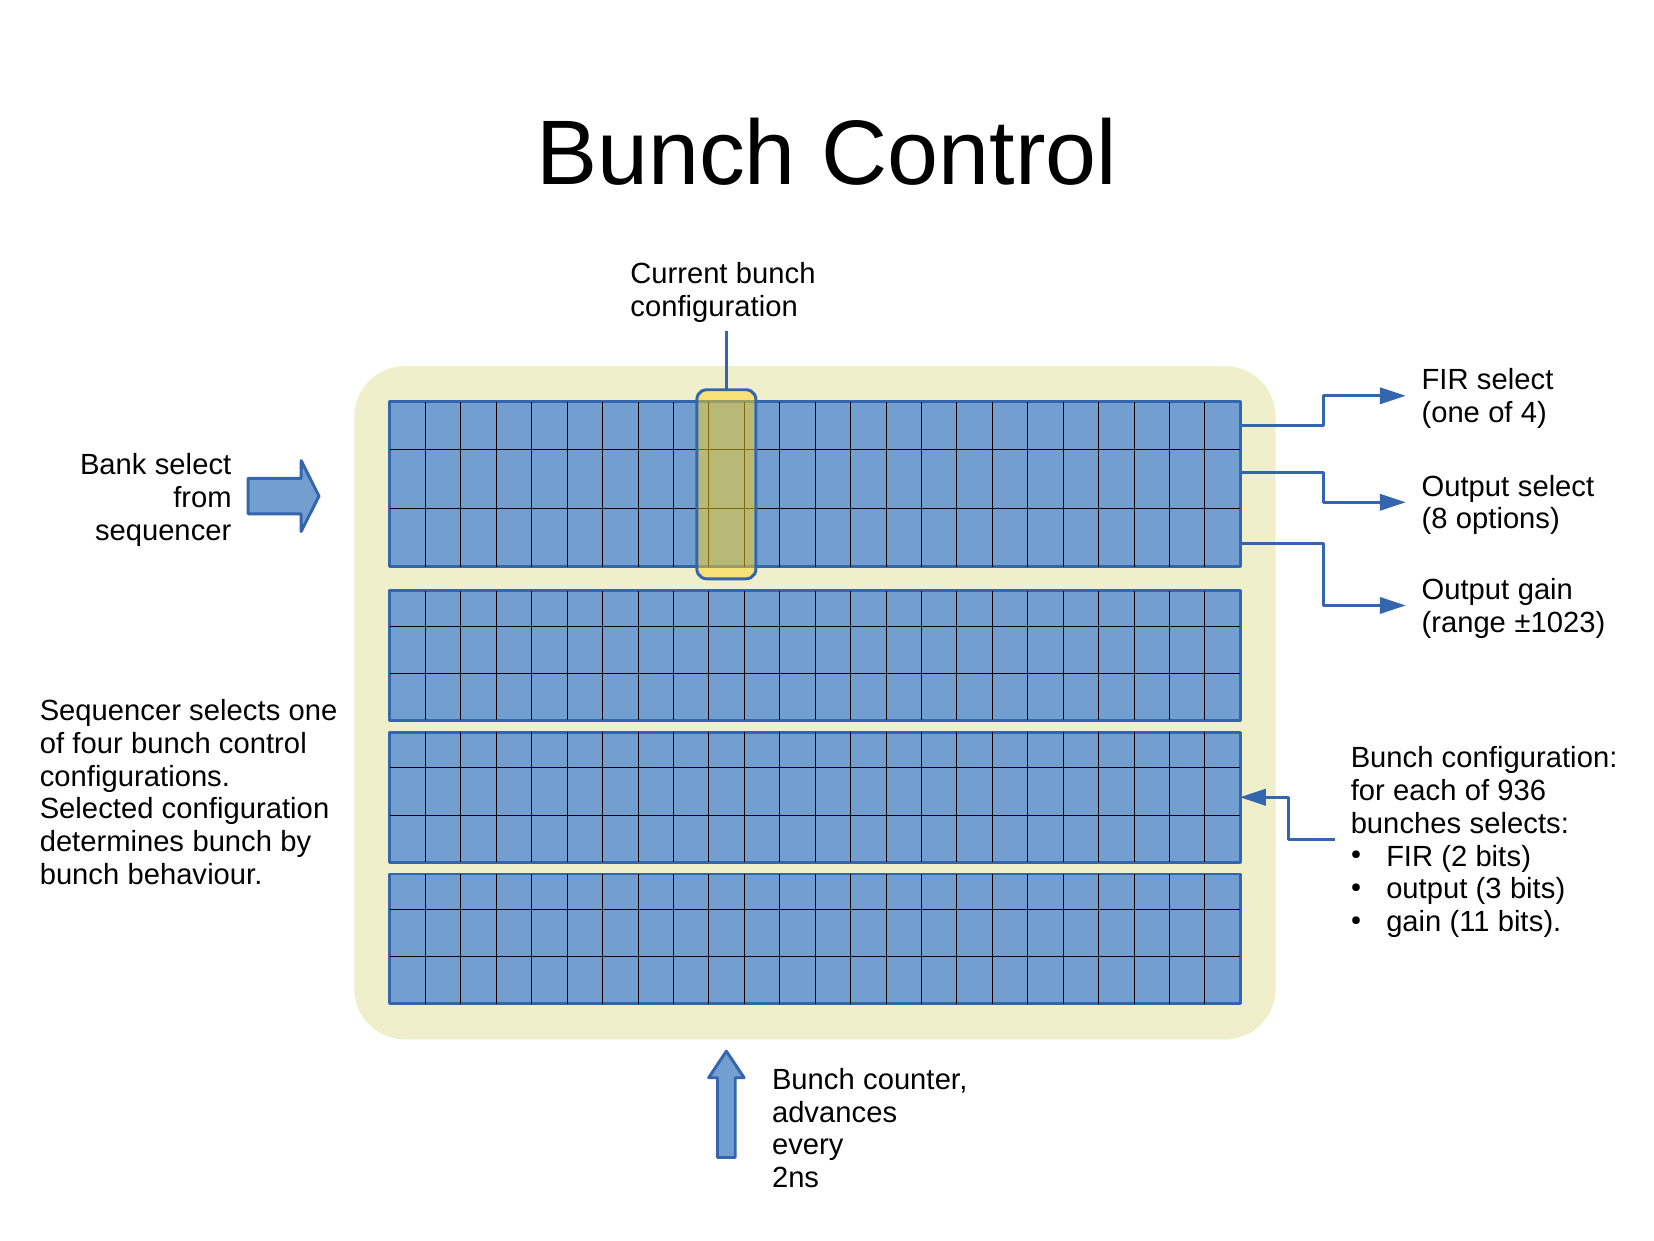

# Bunch Control
Current bunch configuration
FIR select
(one of 4)
Bank select
from
sequencer
Output select
(8 options)
Output gain
(range ±1023)
Sequencer selects one of four bunch control configurations. Selected configuration determines bunch by bunch behaviour.
Bunch configuration:
for each of 936 bunches selects:
FIR (2 bits)
output (3 bits)
gain (11 bits).
Bunch counter,
advances every
2ns